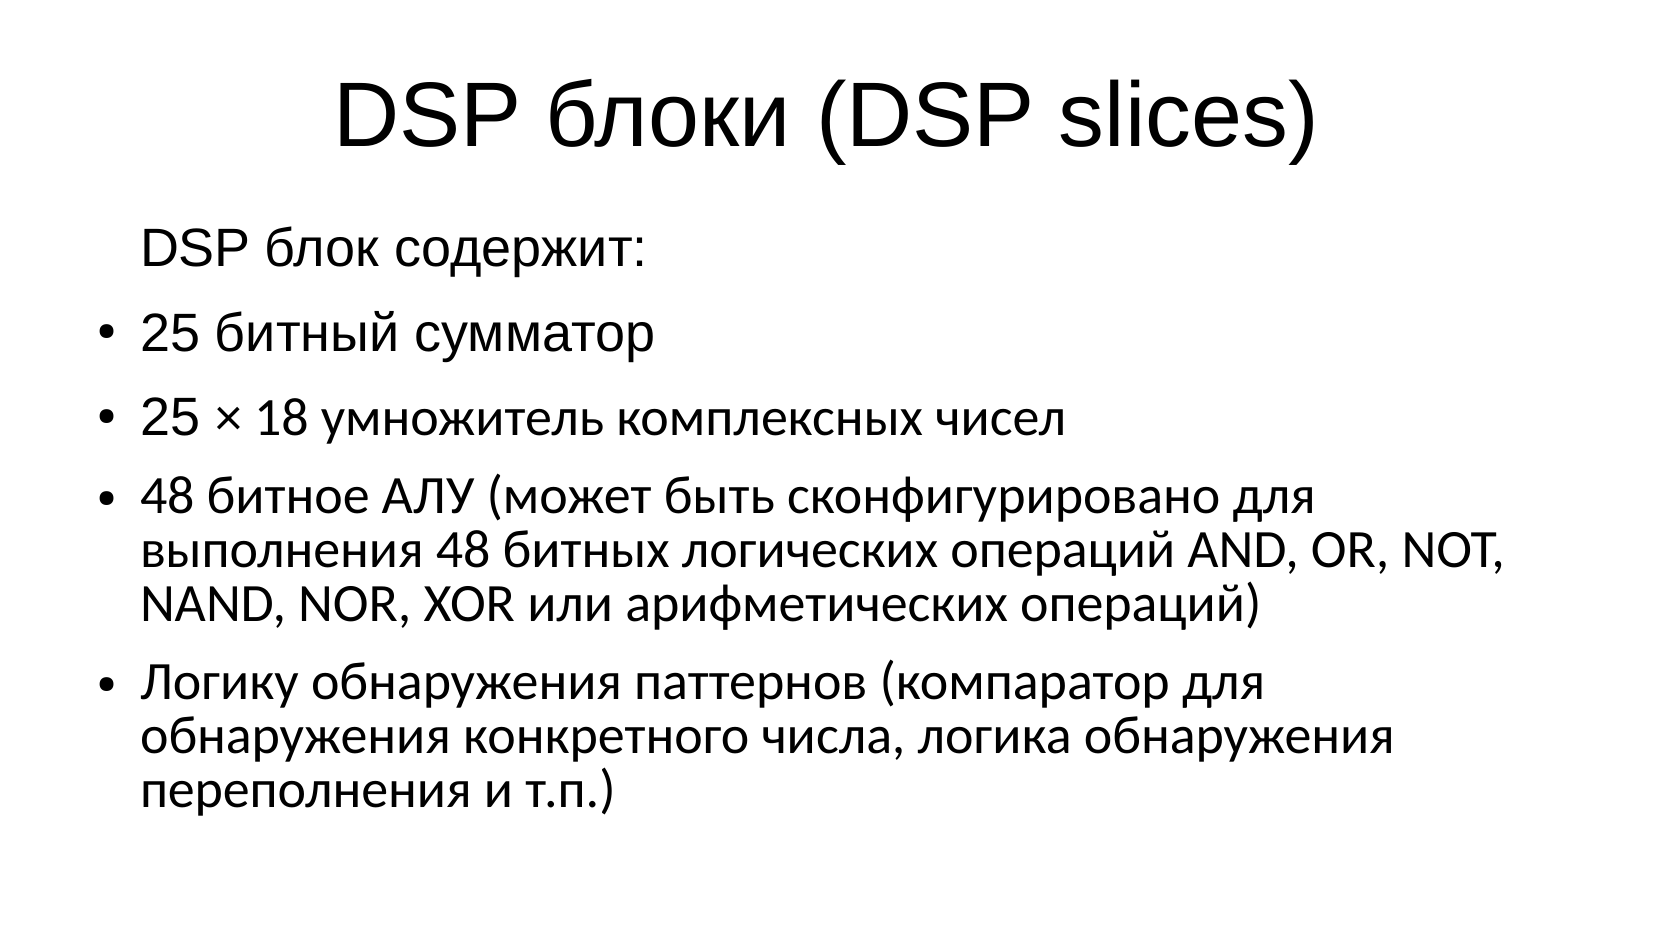

# DSP блоки (DSP slices)
DSP блок содержит:
25 битный сумматор
25 × 18 умножитель комплексных чисел
48 битное АЛУ (может быть сконфигурировано для выполнения 48 битных логических операций AND, OR, NOT, NAND, NOR, XOR или арифметических операций)
Логику обнаружения паттернов (компаратор для обнаружения конкретного числа, логика обнаружения переполнения и т.п.)